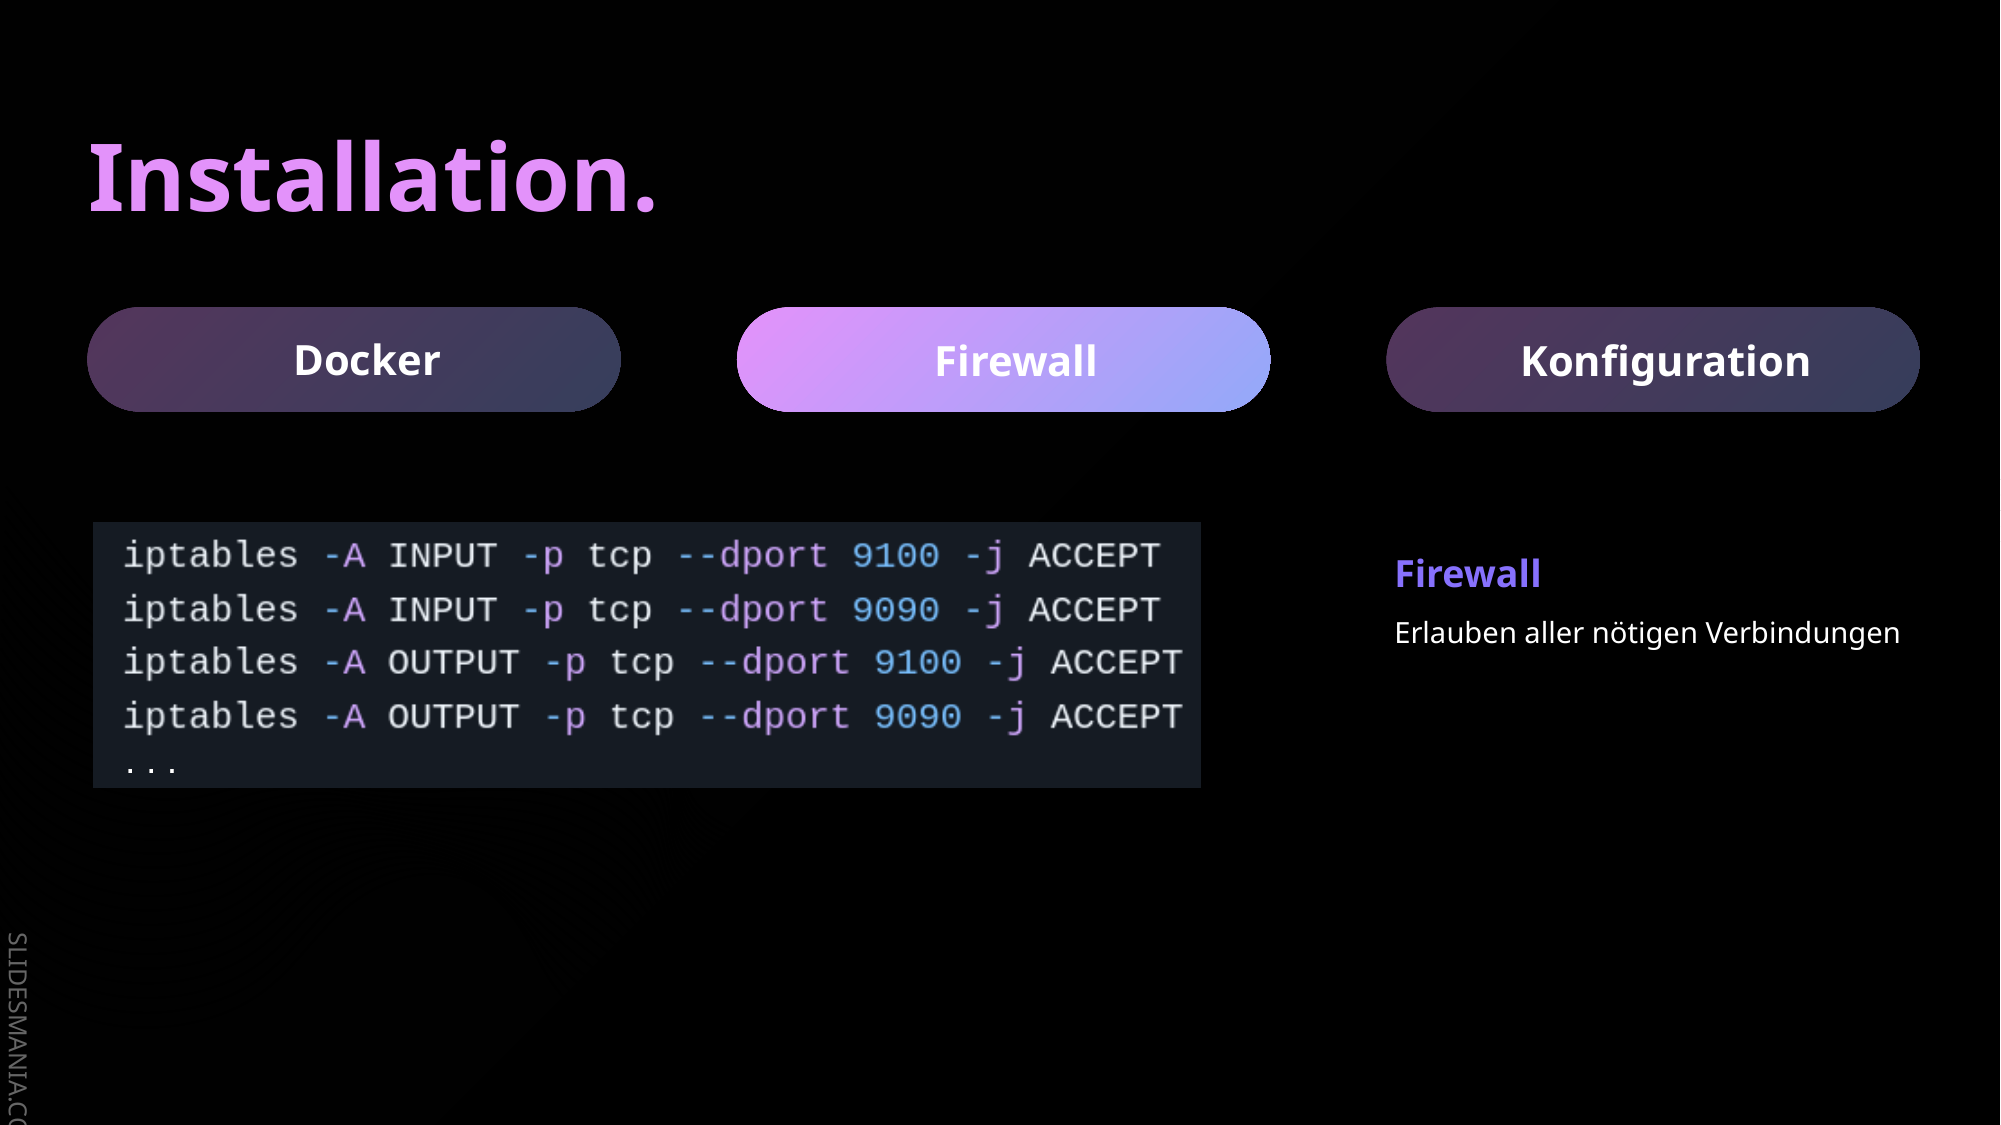

# Installation.
Docker
Firewall
Konfiguration
Firewall
Erlauben aller nötigen Verbindungen
. . .